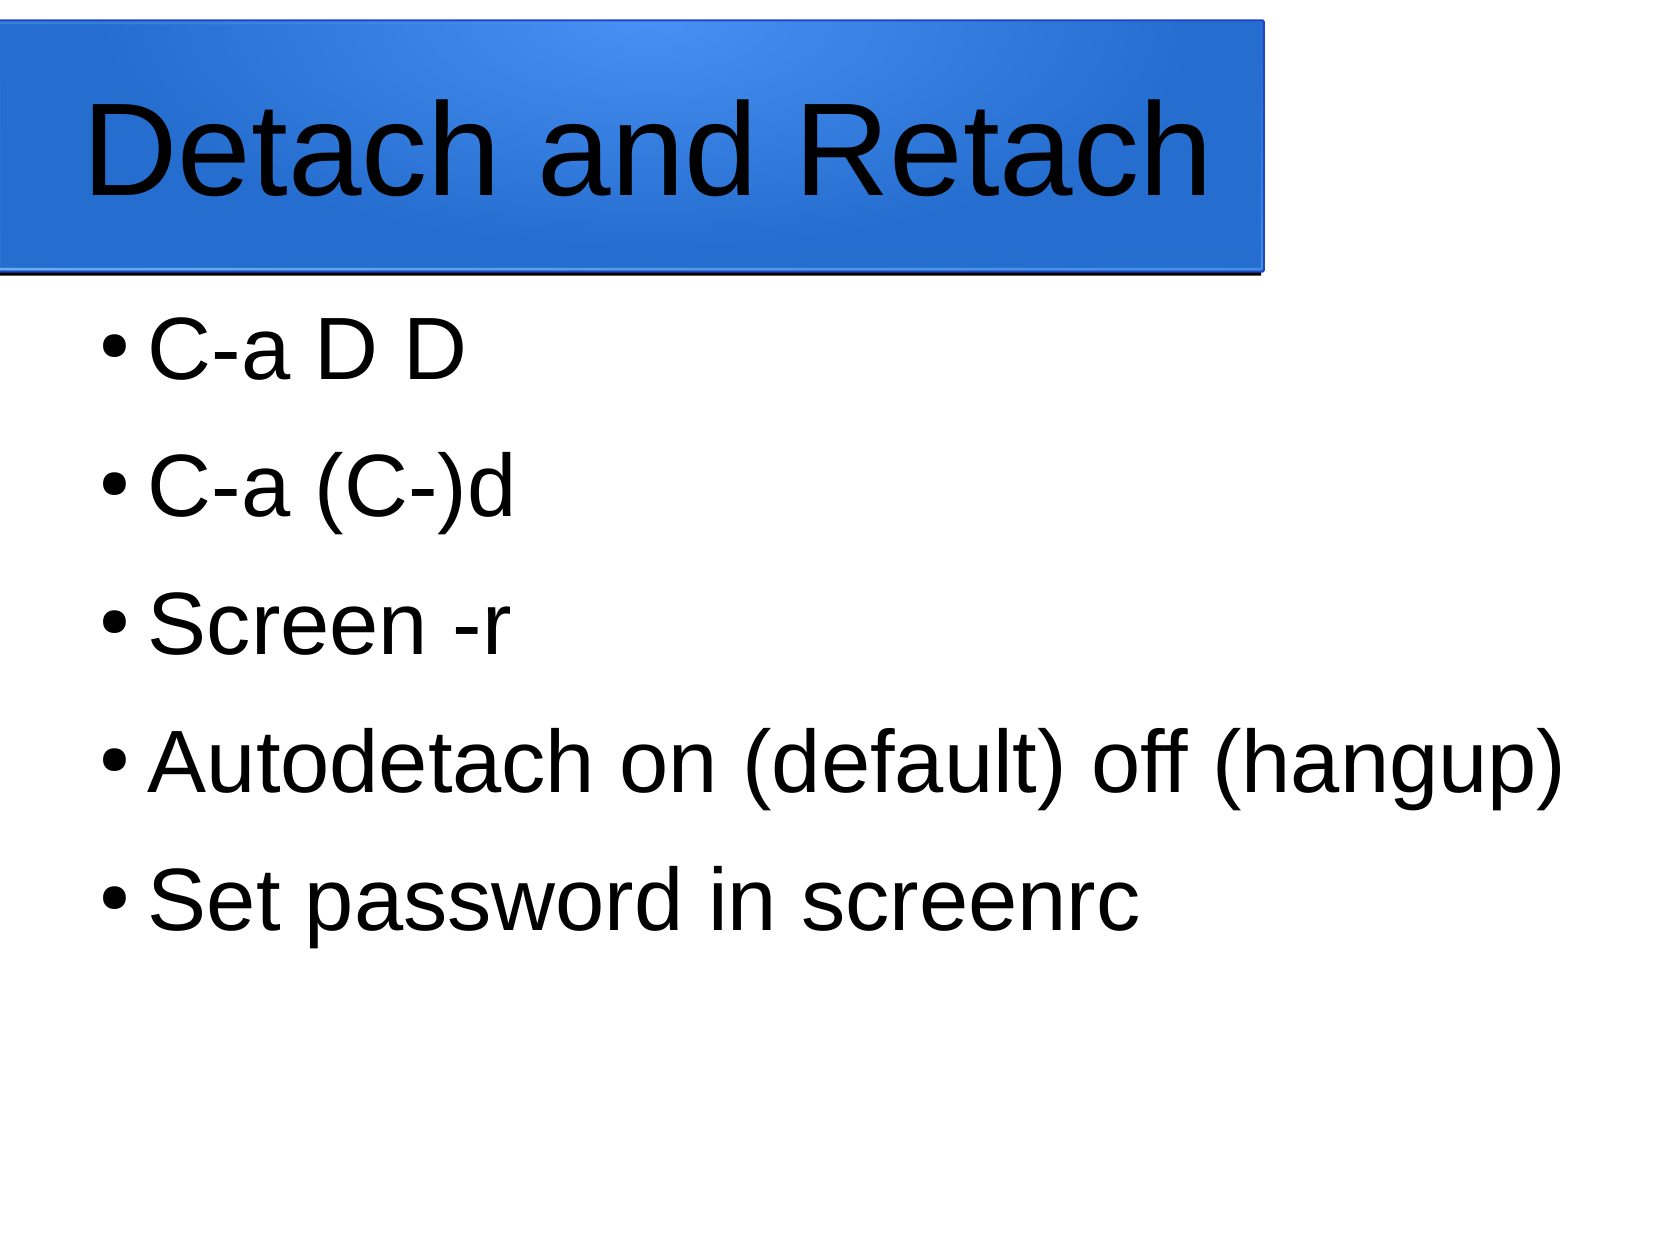

# Detach and Retach
C-a D D
C-a (C-)d
Screen -r
Autodetach on (default) off (hangup)
Set password in screenrc